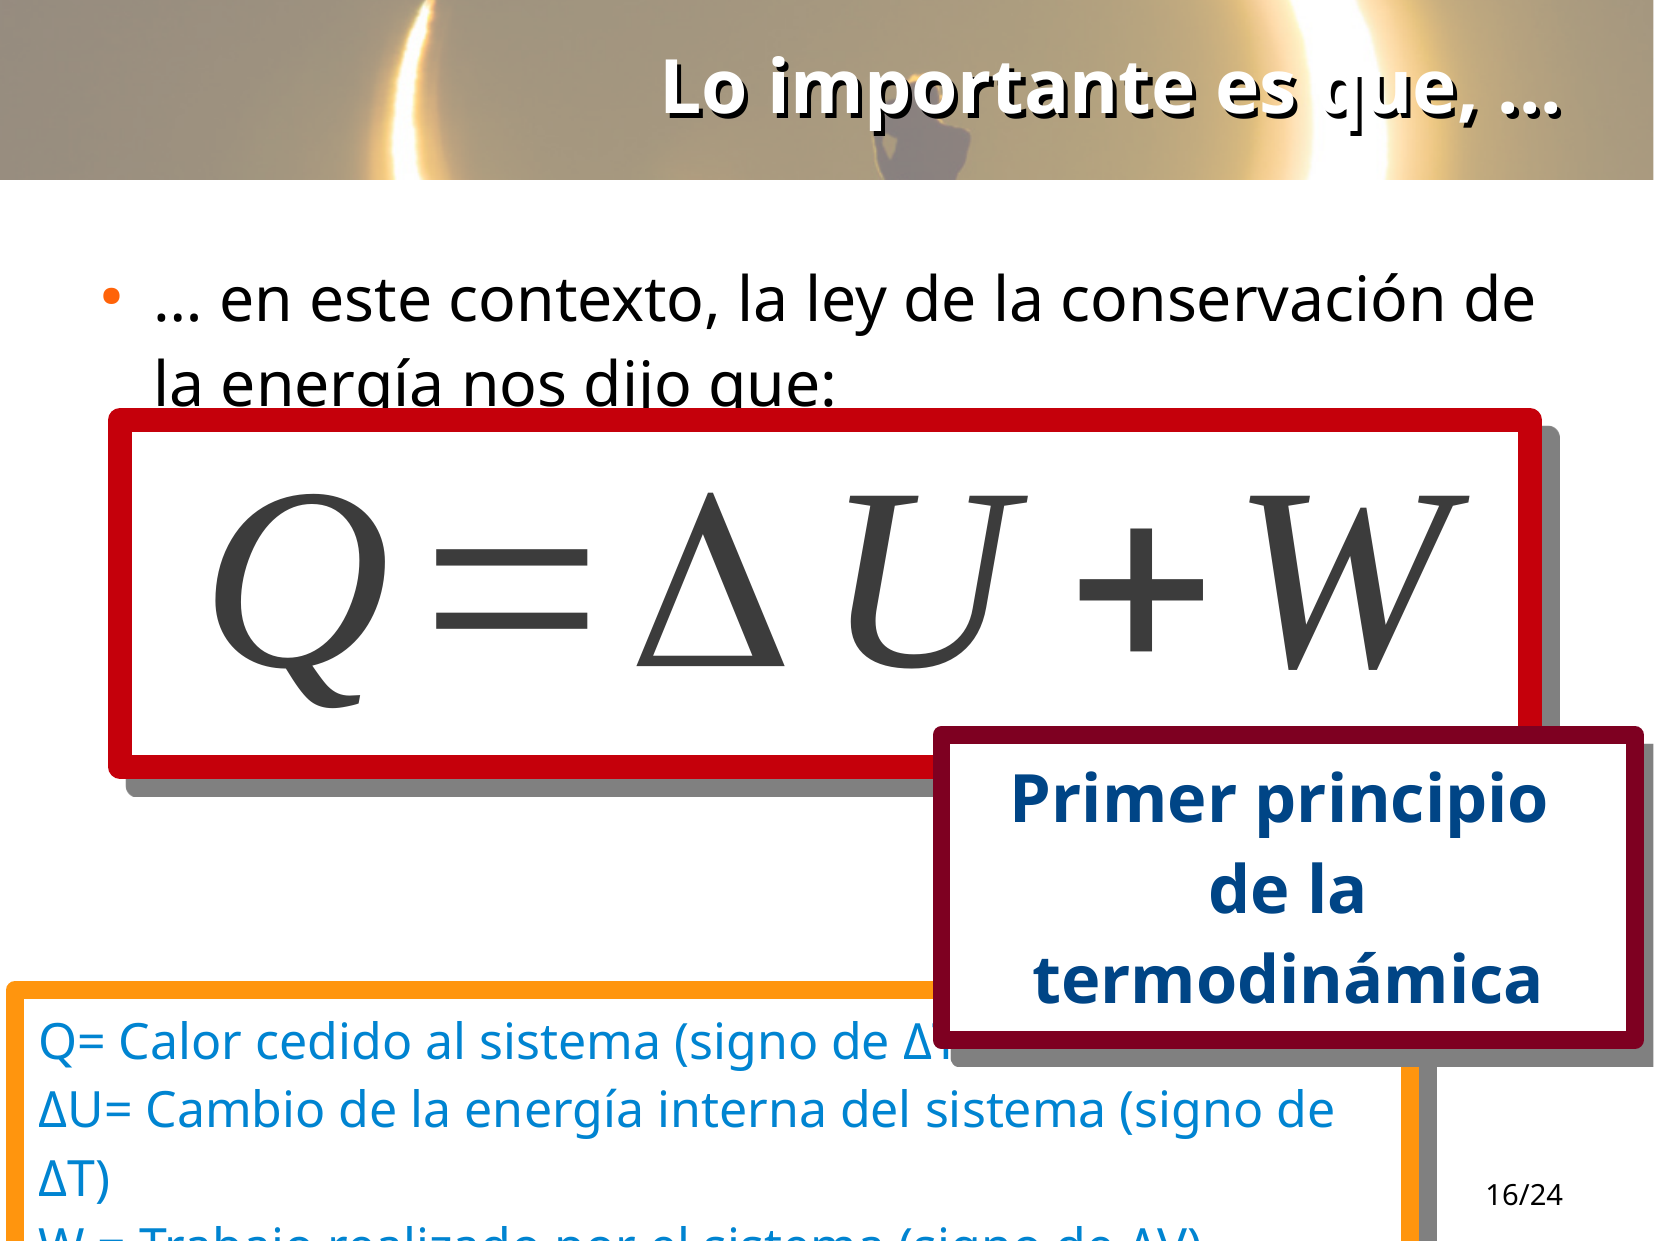

# Lo importante es que, ...
… en este contexto, la ley de la conservación de la energía nos dijo que:
Primer principio
de la termodinámica
Q= Calor cedido al sistema (signo de ΔT)
ΔU= Cambio de la energía interna del sistema (signo de ΔT)
W = Trabajo realizado por el sistema (signo de ΔV)
Fisica Para Todos (Nuñez+Asorey+Estupinian)
16